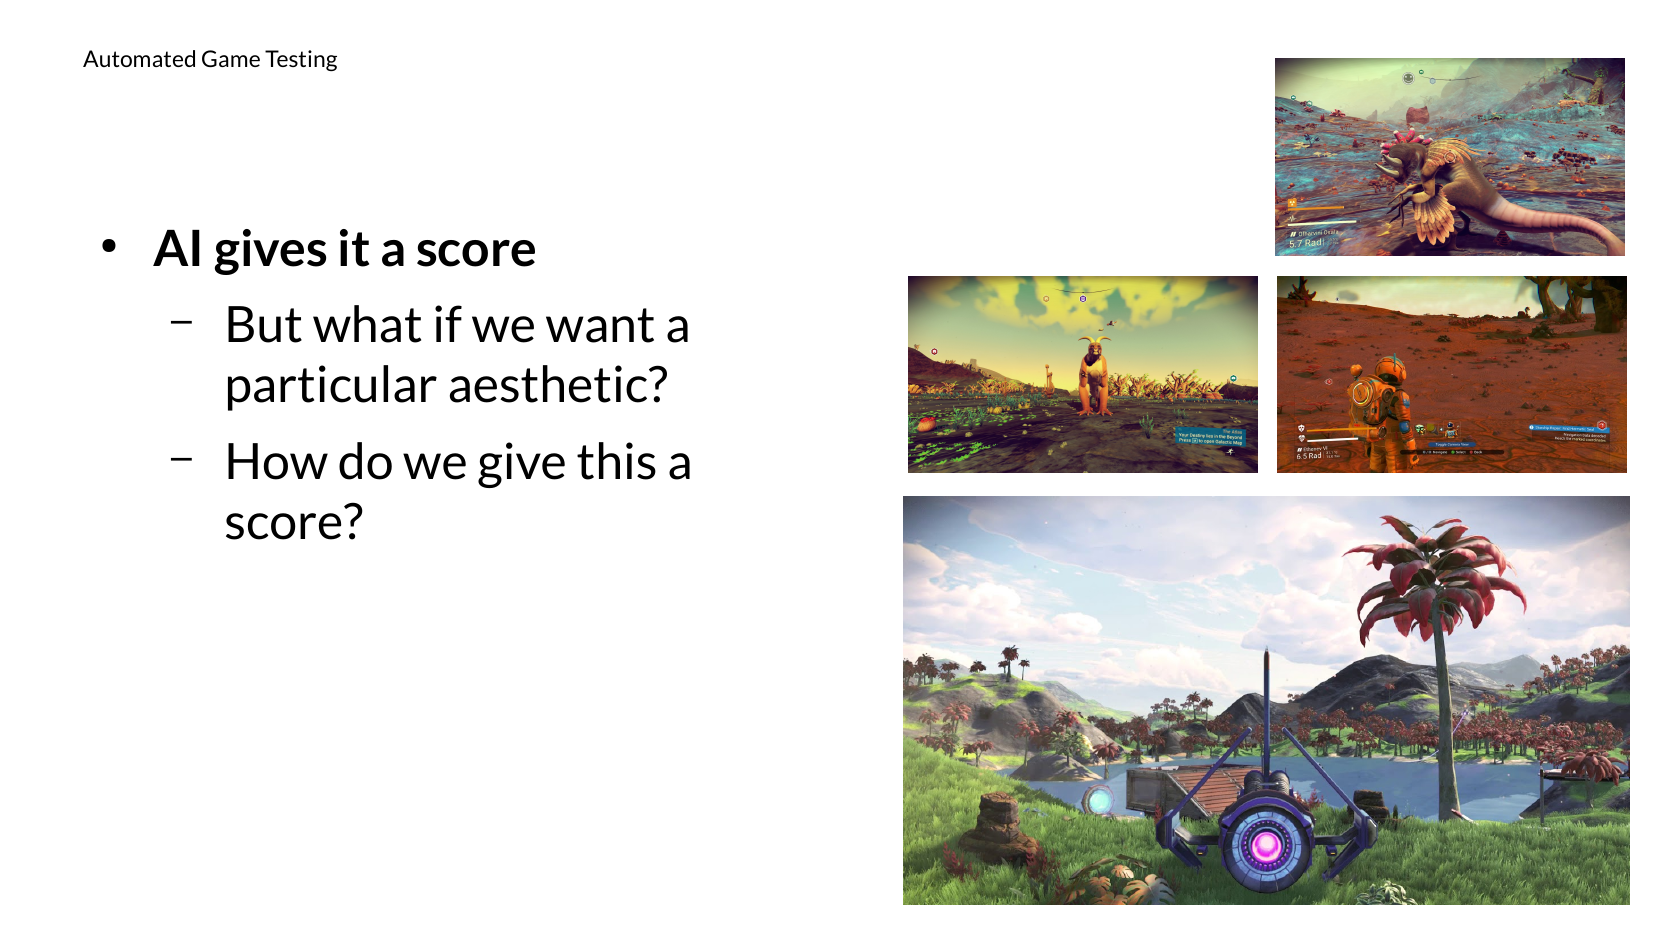

# Automated Game Testing
AI gives it a score
But what if we want a particular aesthetic?
How do we give this a score?